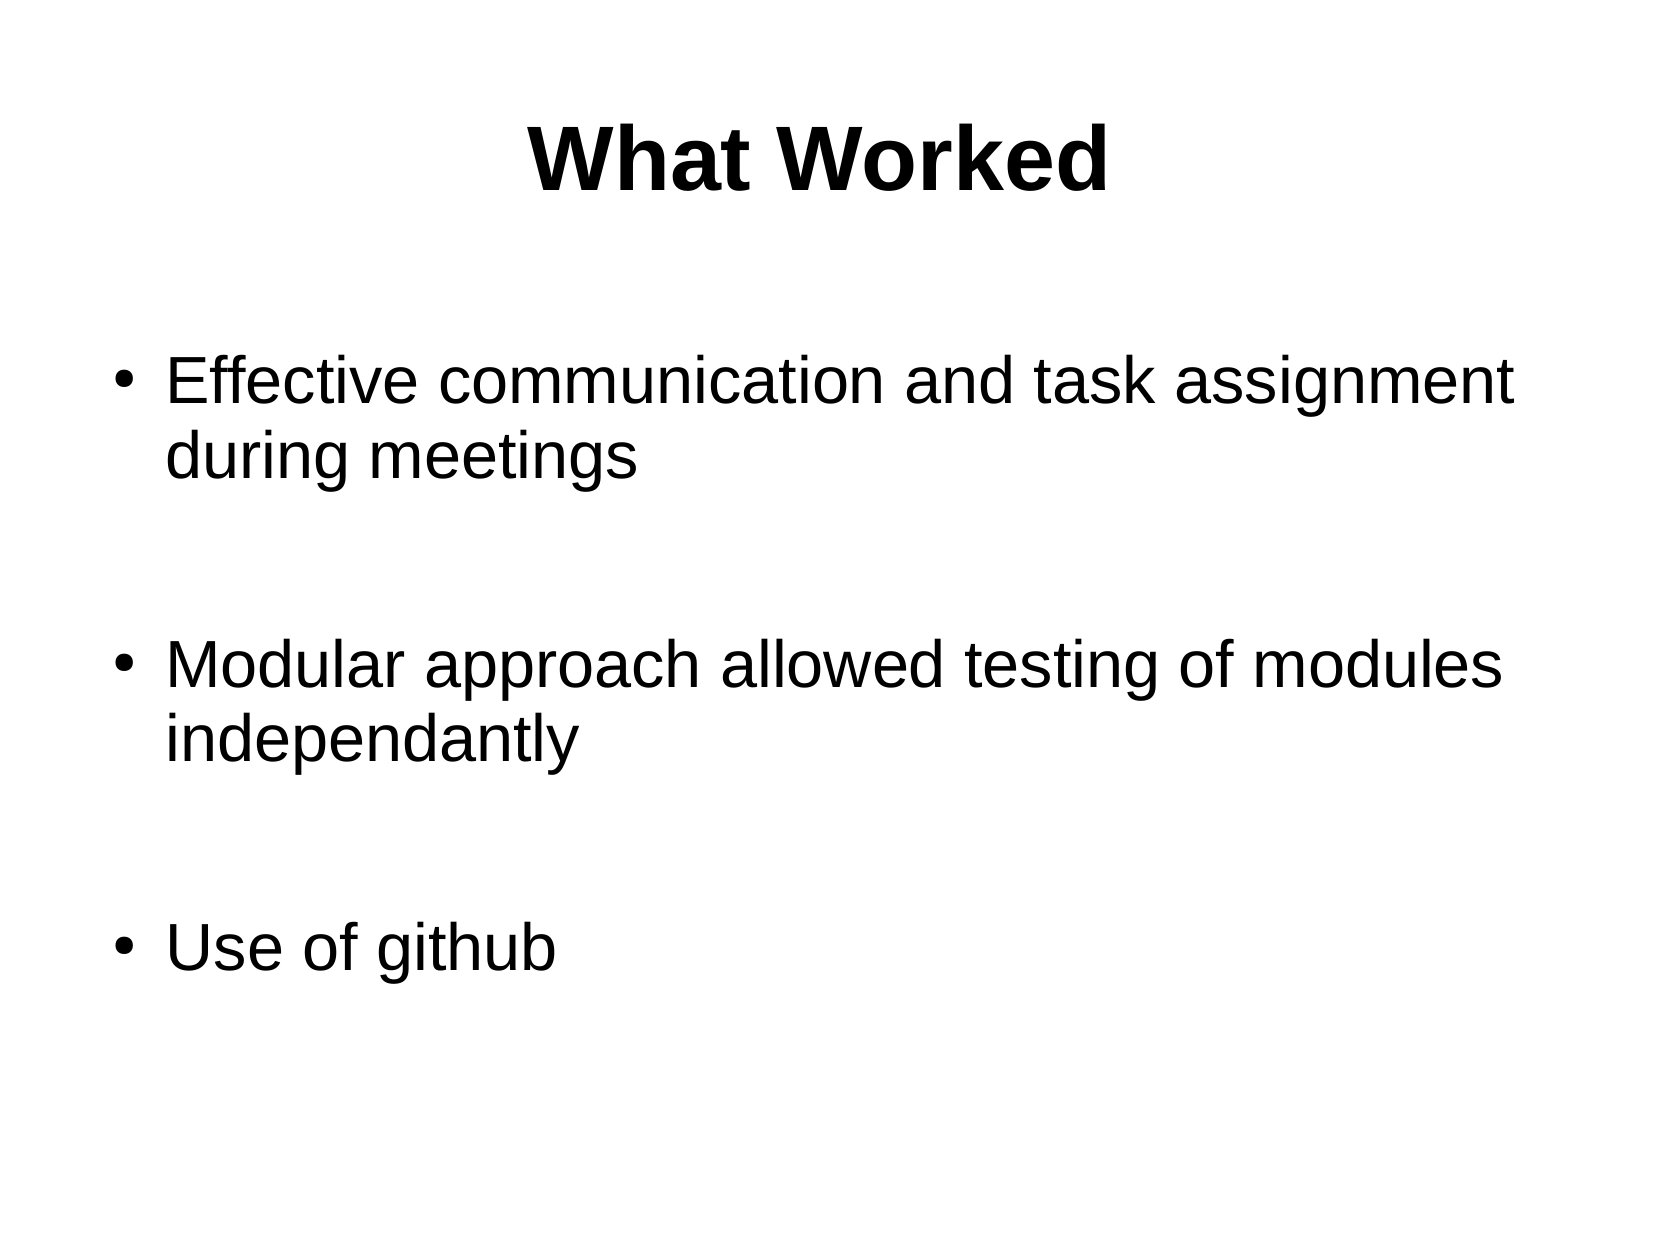

# What Worked
Effective communication and task assignment during meetings
Modular approach allowed testing of modules independantly
Use of github